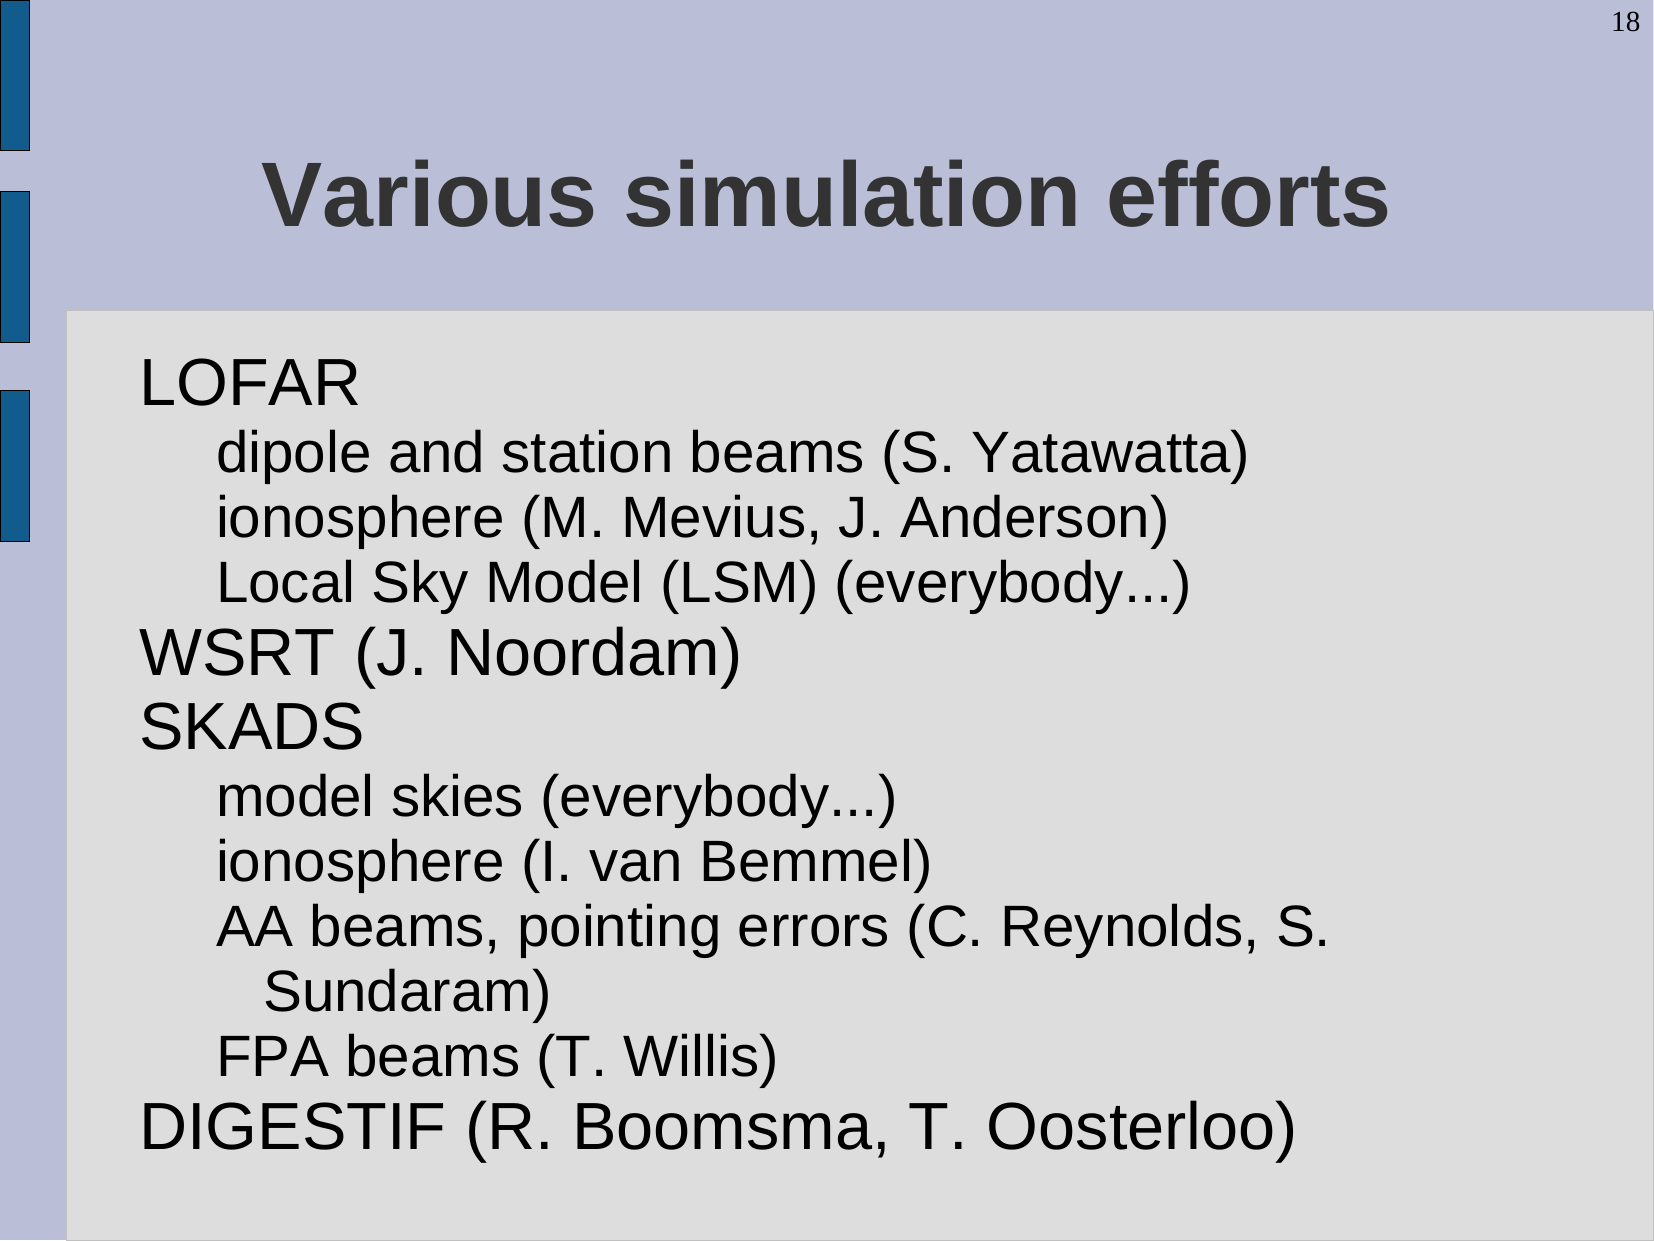

18
# Various simulation efforts
LOFAR
dipole and station beams (S. Yatawatta)
ionosphere (M. Mevius, J. Anderson)
Local Sky Model (LSM) (everybody...)
WSRT (J. Noordam)
SKADS
model skies (everybody...)
ionosphere (I. van Bemmel)
AA beams, pointing errors (C. Reynolds, S. Sundaram)
FPA beams (T. Willis)
DIGESTIF (R. Boomsma, T. Oosterloo)